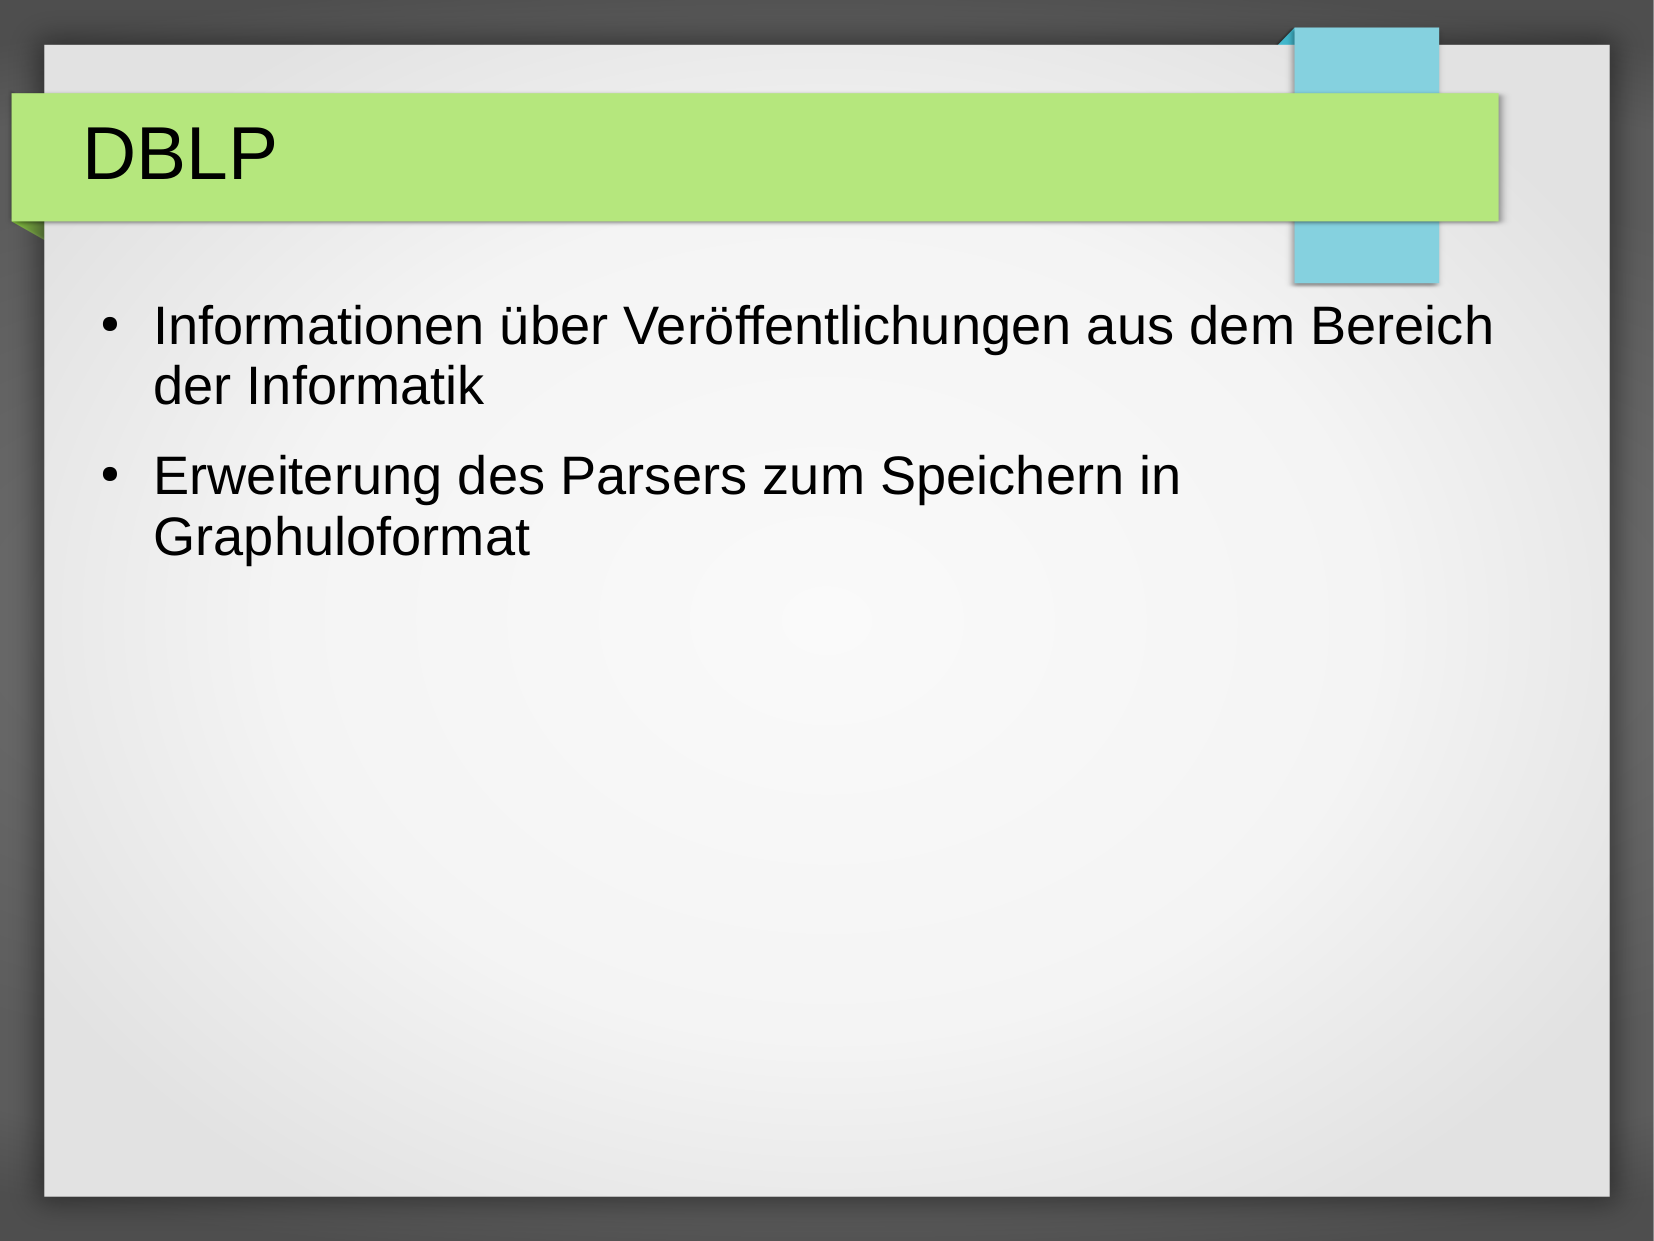

# DBLP
Informationen über Veröffentlichungen aus dem Bereich der Informatik
Erweiterung des Parsers zum Speichern in Graphuloformat